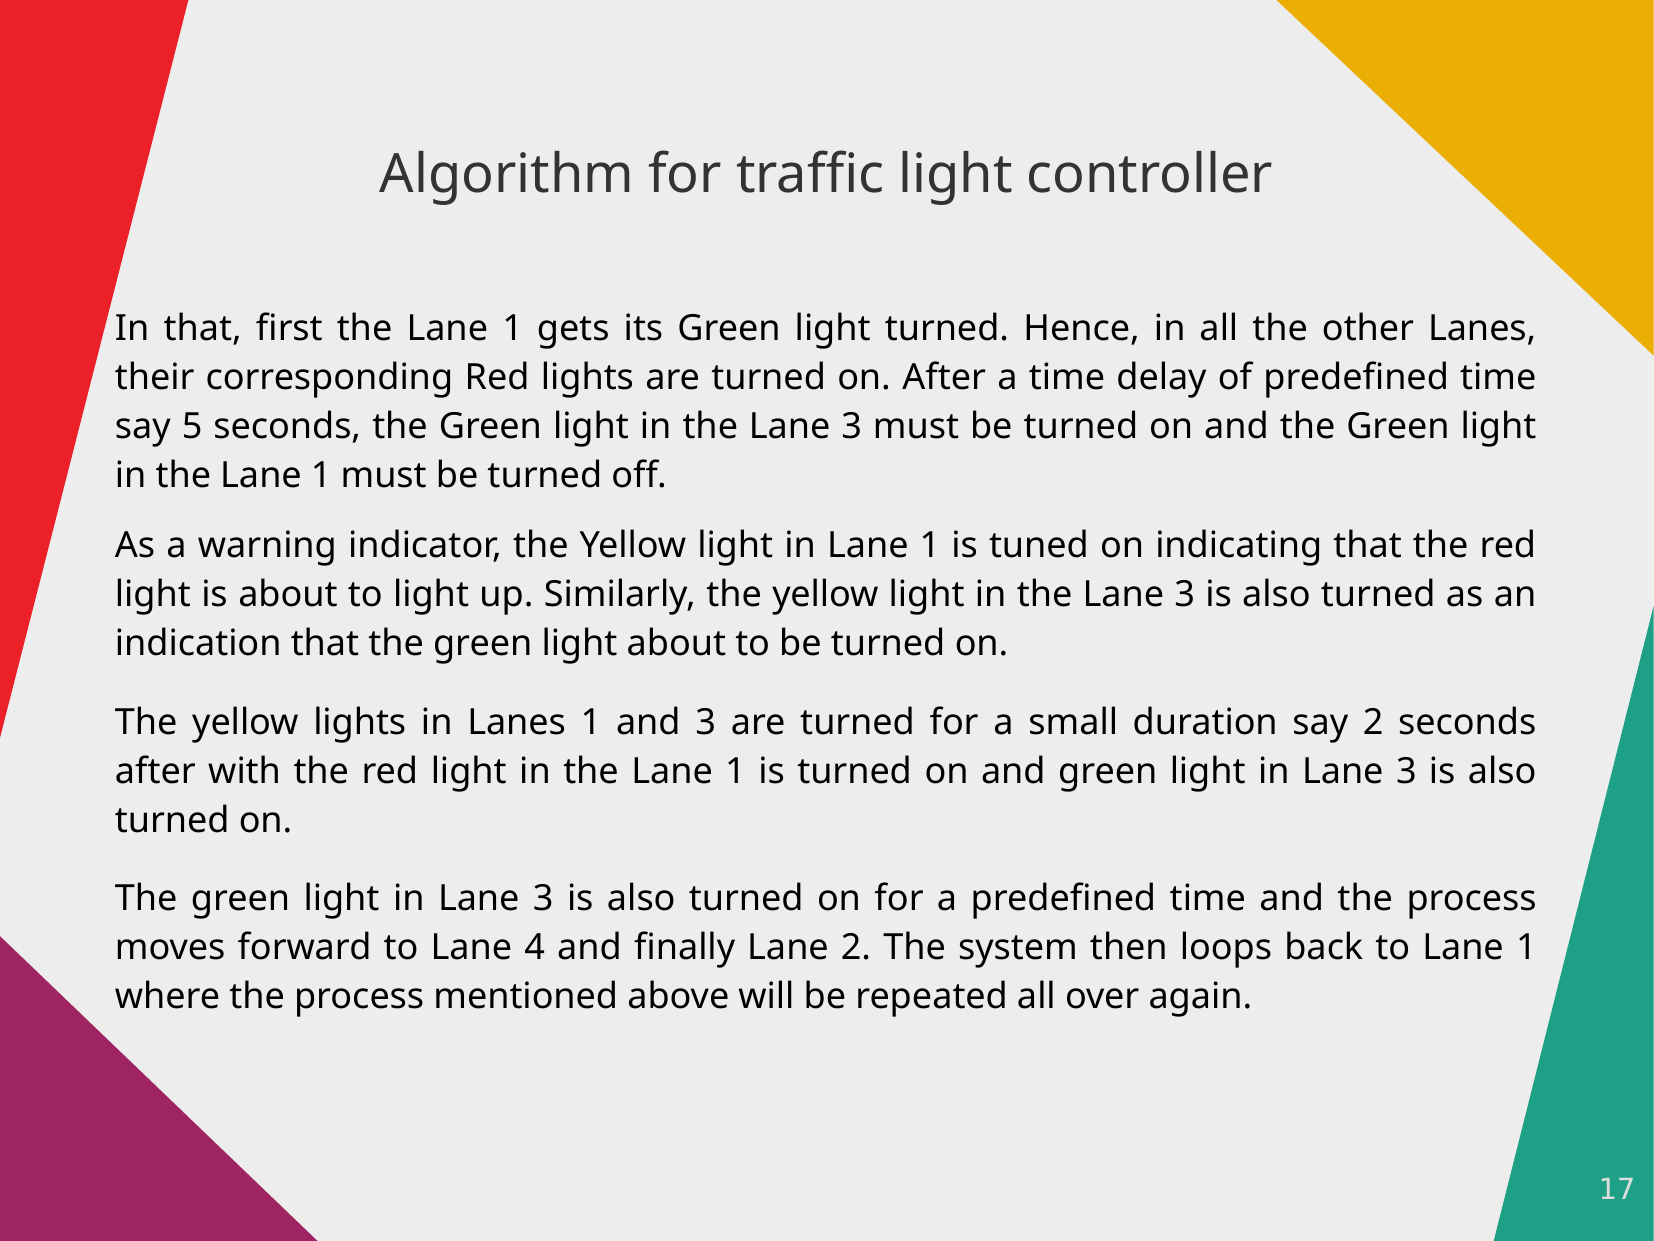

# Algorithm for traffic light controller
In that, first the Lane 1 gets its Green light turned. Hence, in all the other Lanes, their corresponding Red lights are turned on. After a time delay of predefined time say 5 seconds, the Green light in the Lane 3 must be turned on and the Green light in the Lane 1 must be turned off.
As a warning indicator, the Yellow light in Lane 1 is tuned on indicating that the red light is about to light up. Similarly, the yellow light in the Lane 3 is also turned as an indication that the green light about to be turned on.
The yellow lights in Lanes 1 and 3 are turned for a small duration say 2 seconds after with the red light in the Lane 1 is turned on and green light in Lane 3 is also turned on.
The green light in Lane 3 is also turned on for a predefined time and the process moves forward to Lane 4 and finally Lane 2. The system then loops back to Lane 1 where the process mentioned above will be repeated all over again.
17